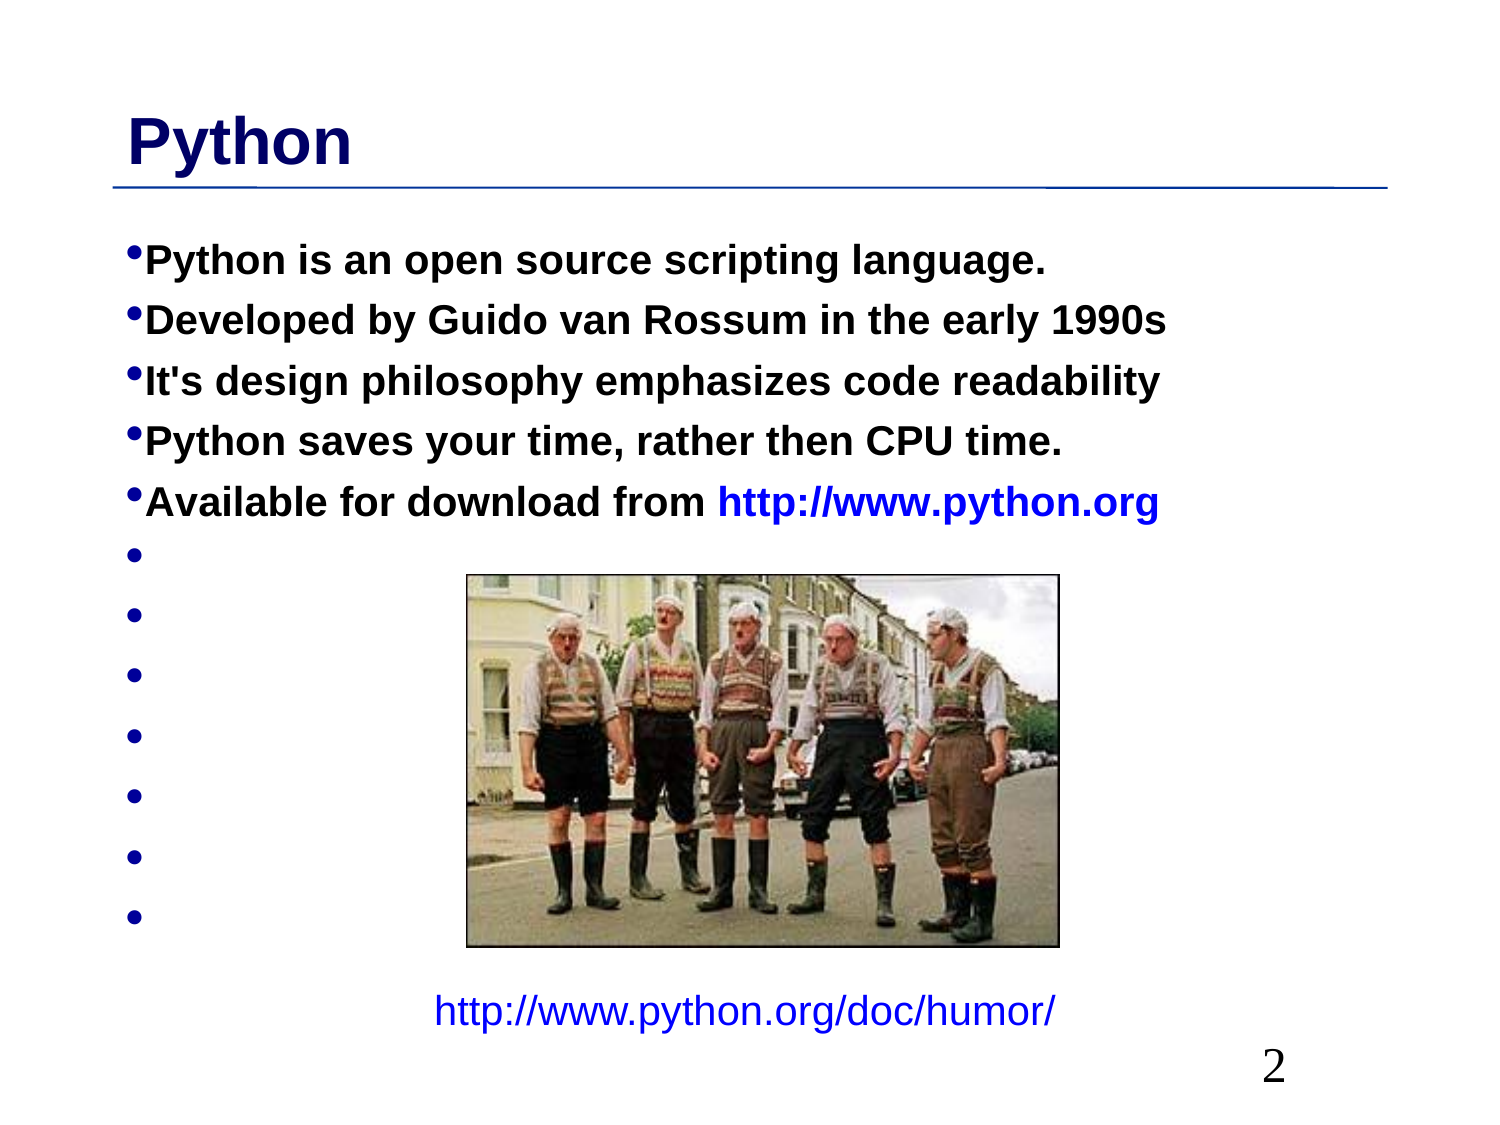

Python
# Python is an open source scripting language.
Developed by Guido van Rossum in the early 1990s
It's design philosophy emphasizes code readability
Python saves your time, rather then CPU time.
Available for download from http://www.python.org
http://www.python.org/doc/humor/